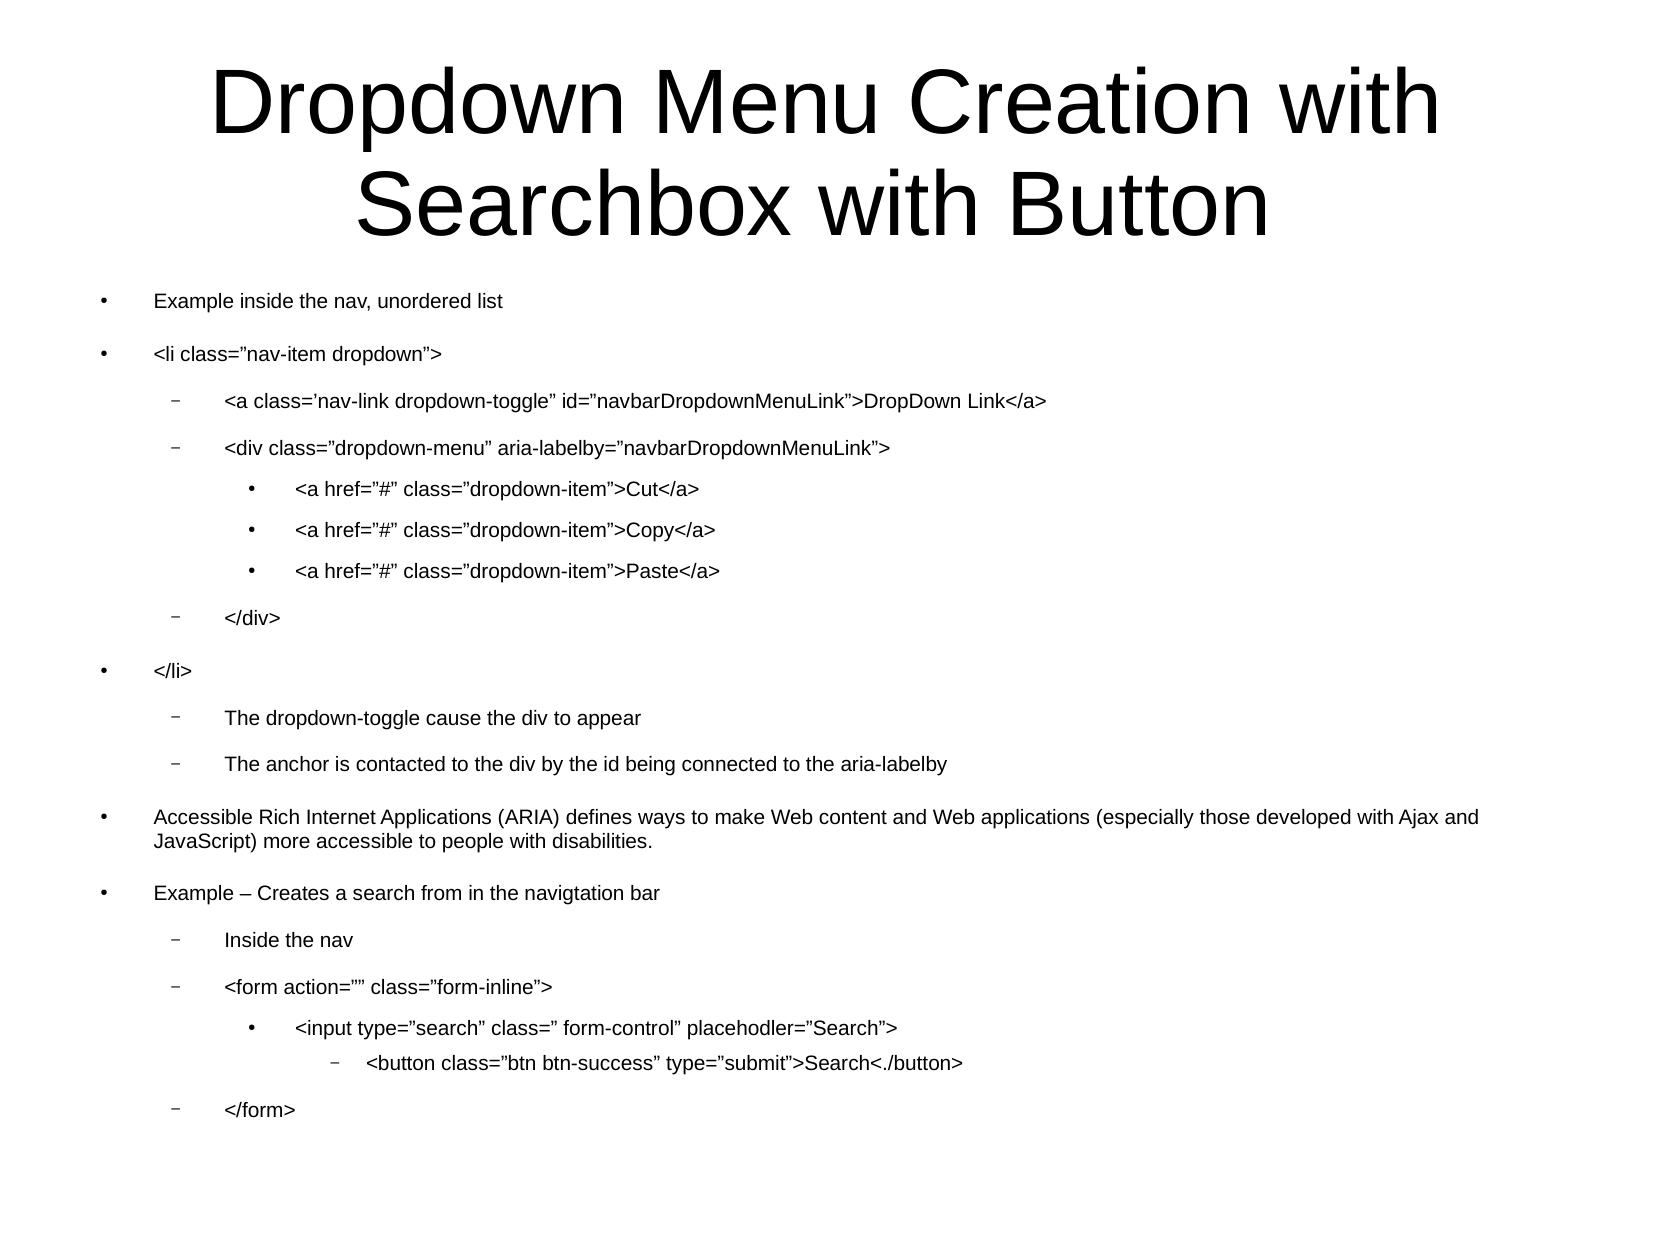

# Dropdown Menu Creation with Searchbox with Button
Example inside the nav, unordered list
<li class=”nav-item dropdown”>
<a class=’nav-link dropdown-toggle” id=”navbarDropdownMenuLink”>DropDown Link</a>
<div class=”dropdown-menu” aria-labelby=”navbarDropdownMenuLink”>
<a href=”#” class=”dropdown-item”>Cut</a>
<a href=”#” class=”dropdown-item”>Copy</a>
<a href=”#” class=”dropdown-item”>Paste</a>
</div>
</li>
The dropdown-toggle cause the div to appear
The anchor is contacted to the div by the id being connected to the aria-labelby
Accessible Rich Internet Applications (ARIA) defines ways to make Web content and Web applications (especially those developed with Ajax and JavaScript) more accessible to people with disabilities.
Example – Creates a search from in the navigtation bar
Inside the nav
<form action=”” class=”form-inline”>
<input type=”search” class=” form-control” placehodler=”Search”>
<button class=”btn btn-success” type=”submit”>Search<./button>
</form>